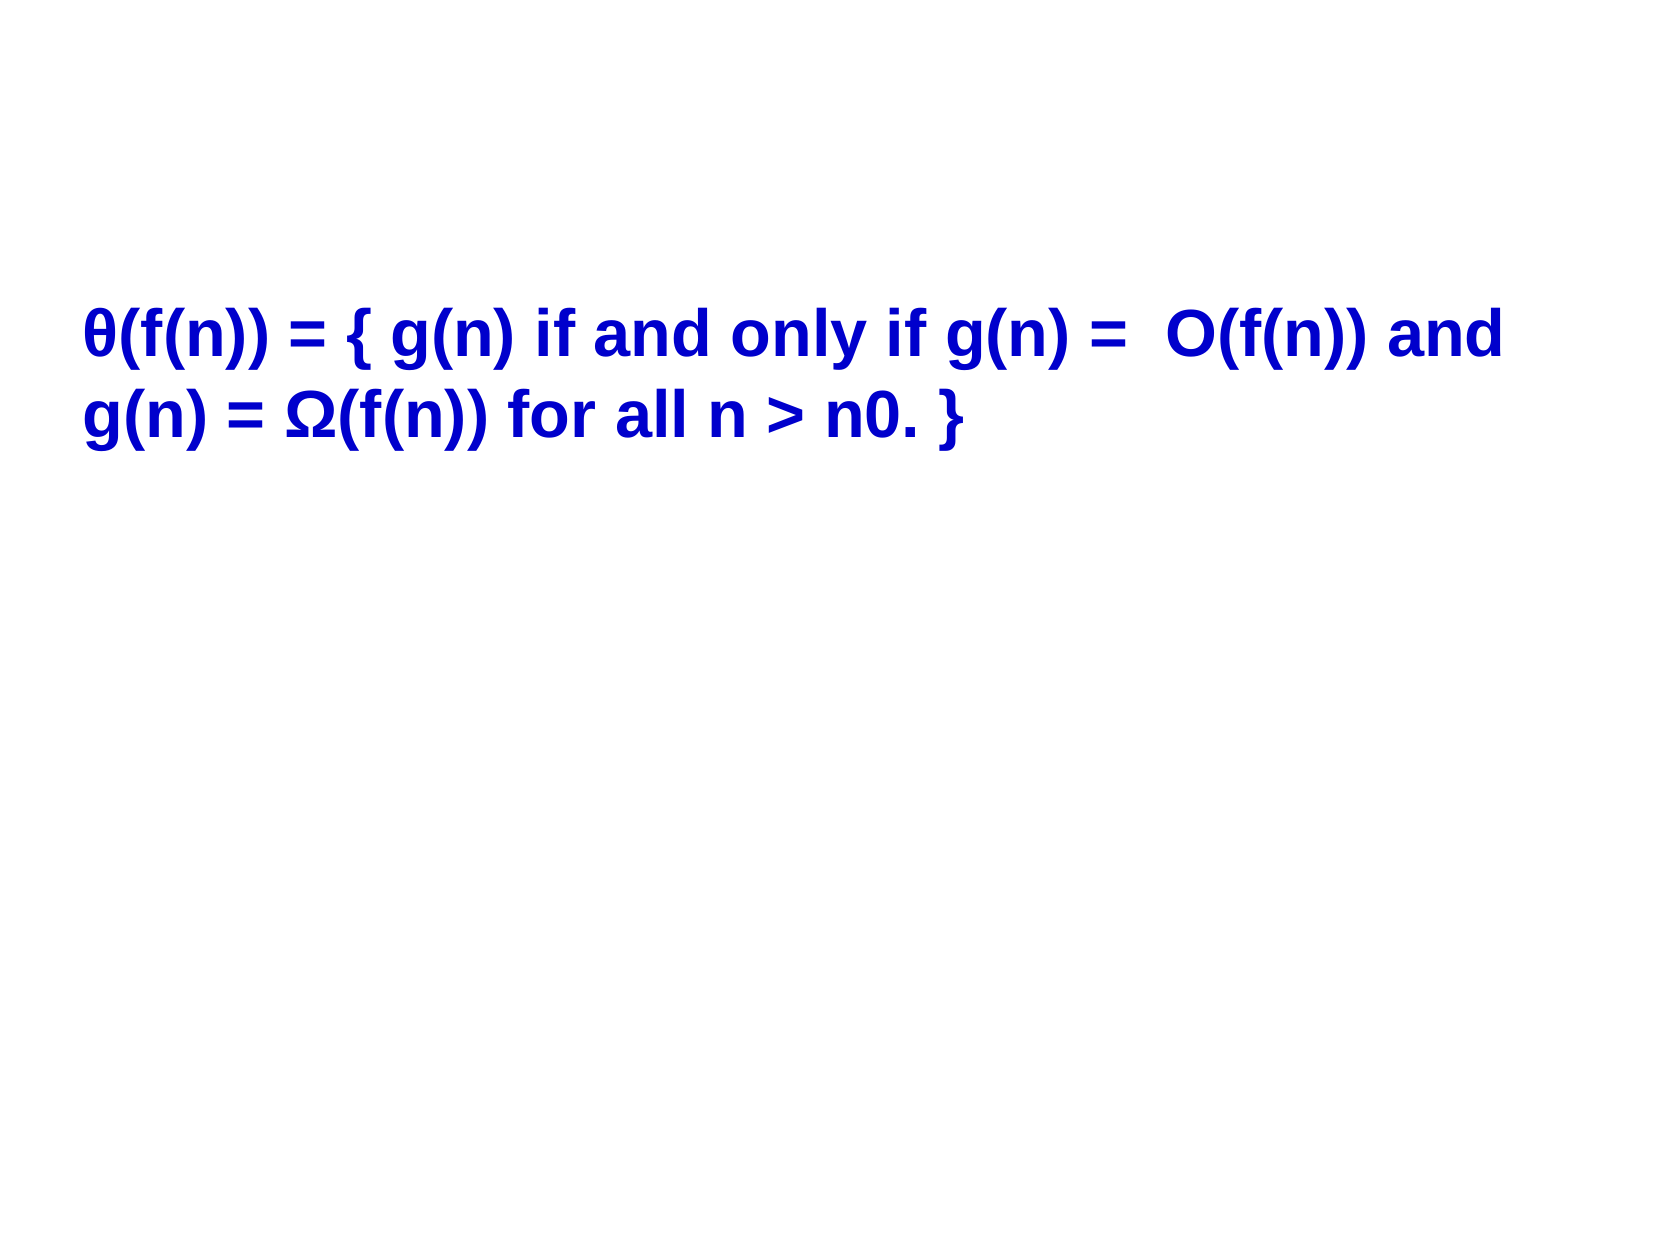

#
θ(f(n)) = { g(n) if and only if g(n) = Ο(f(n)) and g(n) = Ω(f(n)) for all n > n0. }